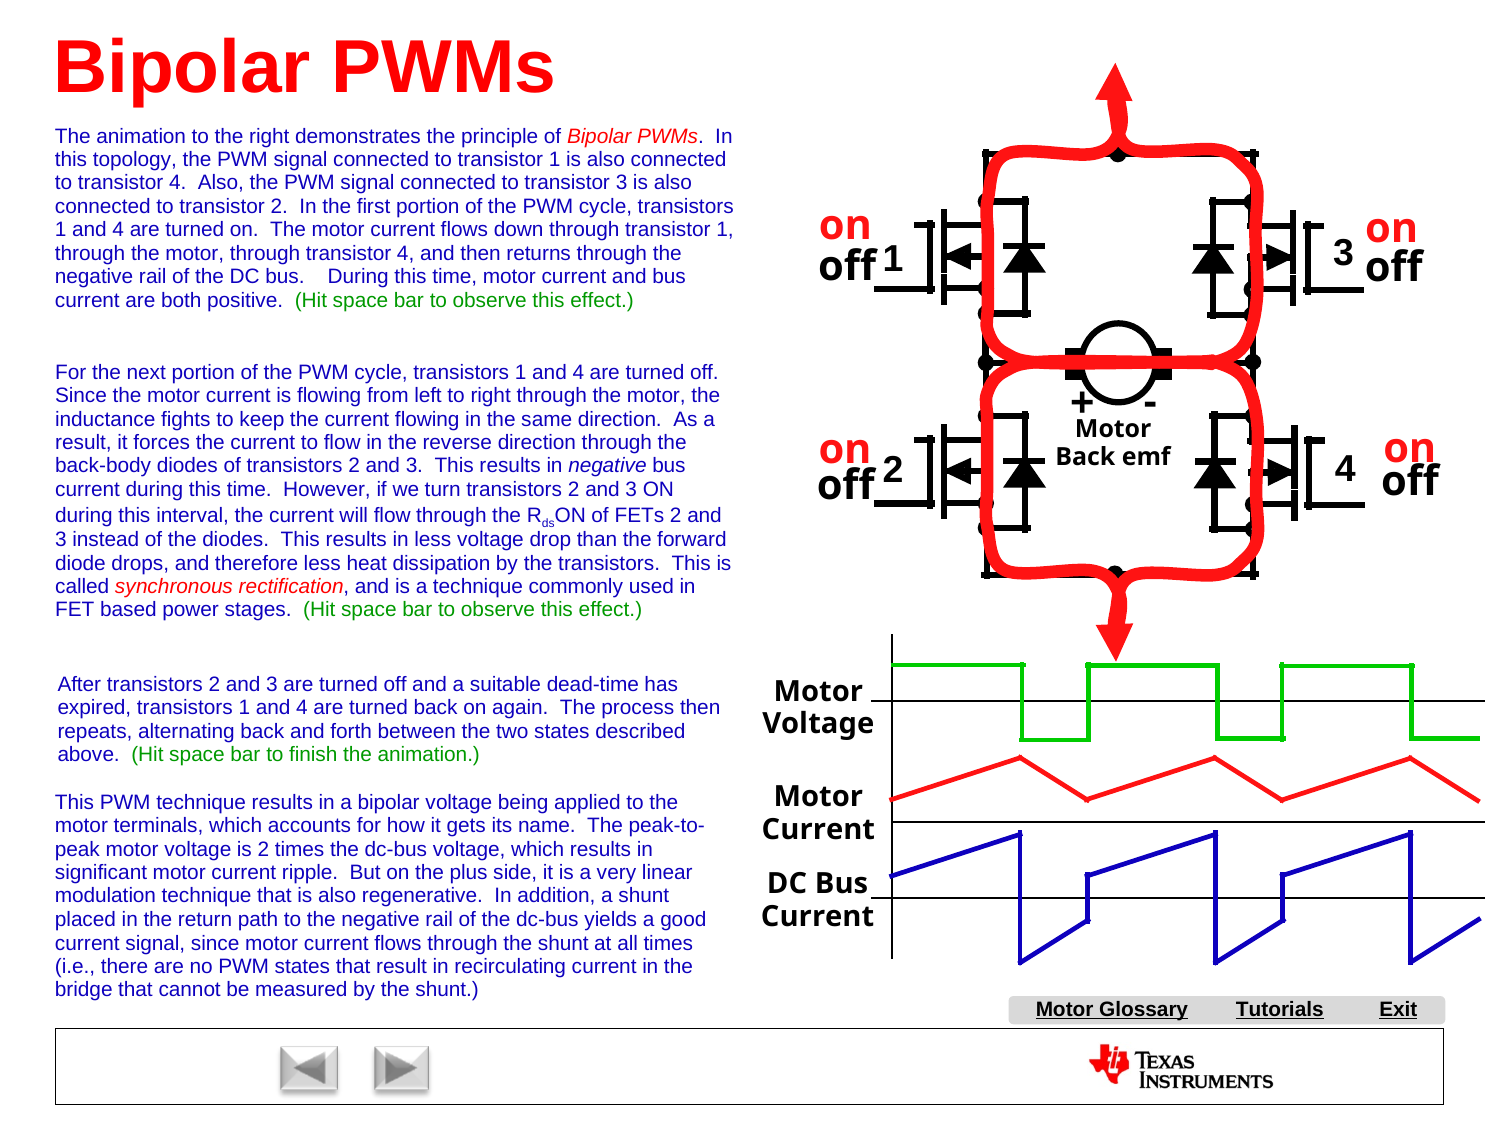

# Bipolar PWMs
on
off
on
off
3
1
-
+
Motor
Back emf
4
2
on
off
on
off
The animation to the right demonstrates the principle of Bipolar PWMs. In this topology, the PWM signal connected to transistor 1 is also connected to transistor 4. Also, the PWM signal connected to transistor 3 is also connected to transistor 2. In the first portion of the PWM cycle, transistors 1 and 4 are turned on. The motor current flows down through transistor 1, through the motor, through transistor 4, and then returns through the negative rail of the DC bus. During this time, motor current and bus current are both positive. (Hit space bar to observe this effect.)
For the next portion of the PWM cycle, transistors 1 and 4 are turned off. Since the motor current is flowing from left to right through the motor, the inductance fights to keep the current flowing in the same direction. As a result, it forces the current to flow in the reverse direction through the back-body diodes of transistors 2 and 3. This results in negative bus current during this time. However, if we turn transistors 2 and 3 ON during this interval, the current will flow through the RdsON of FETs 2 and 3 instead of the diodes. This results in less voltage drop than the forward diode drops, and therefore less heat dissipation by the transistors. This is called synchronous rectification, and is a technique commonly used in FET based power stages. (Hit space bar to observe this effect.)
After transistors 2 and 3 are turned off and a suitable dead-time has expired, transistors 1 and 4 are turned back on again. The process then repeats, alternating back and forth between the two states described above. (Hit space bar to finish the animation.)
Motor
Voltage
Motor
Current
This PWM technique results in a bipolar voltage being applied to the motor terminals, which accounts for how it gets its name. The peak-to-peak motor voltage is 2 times the dc-bus voltage, which results in significant motor current ripple. But on the plus side, it is a very linear modulation technique that is also regenerative. In addition, a shunt placed in the return path to the negative rail of the dc-bus yields a good current signal, since motor current flows through the shunt at all times (i.e., there are no PWM states that result in recirculating current in the bridge that cannot be measured by the shunt.)
DC Bus
Current